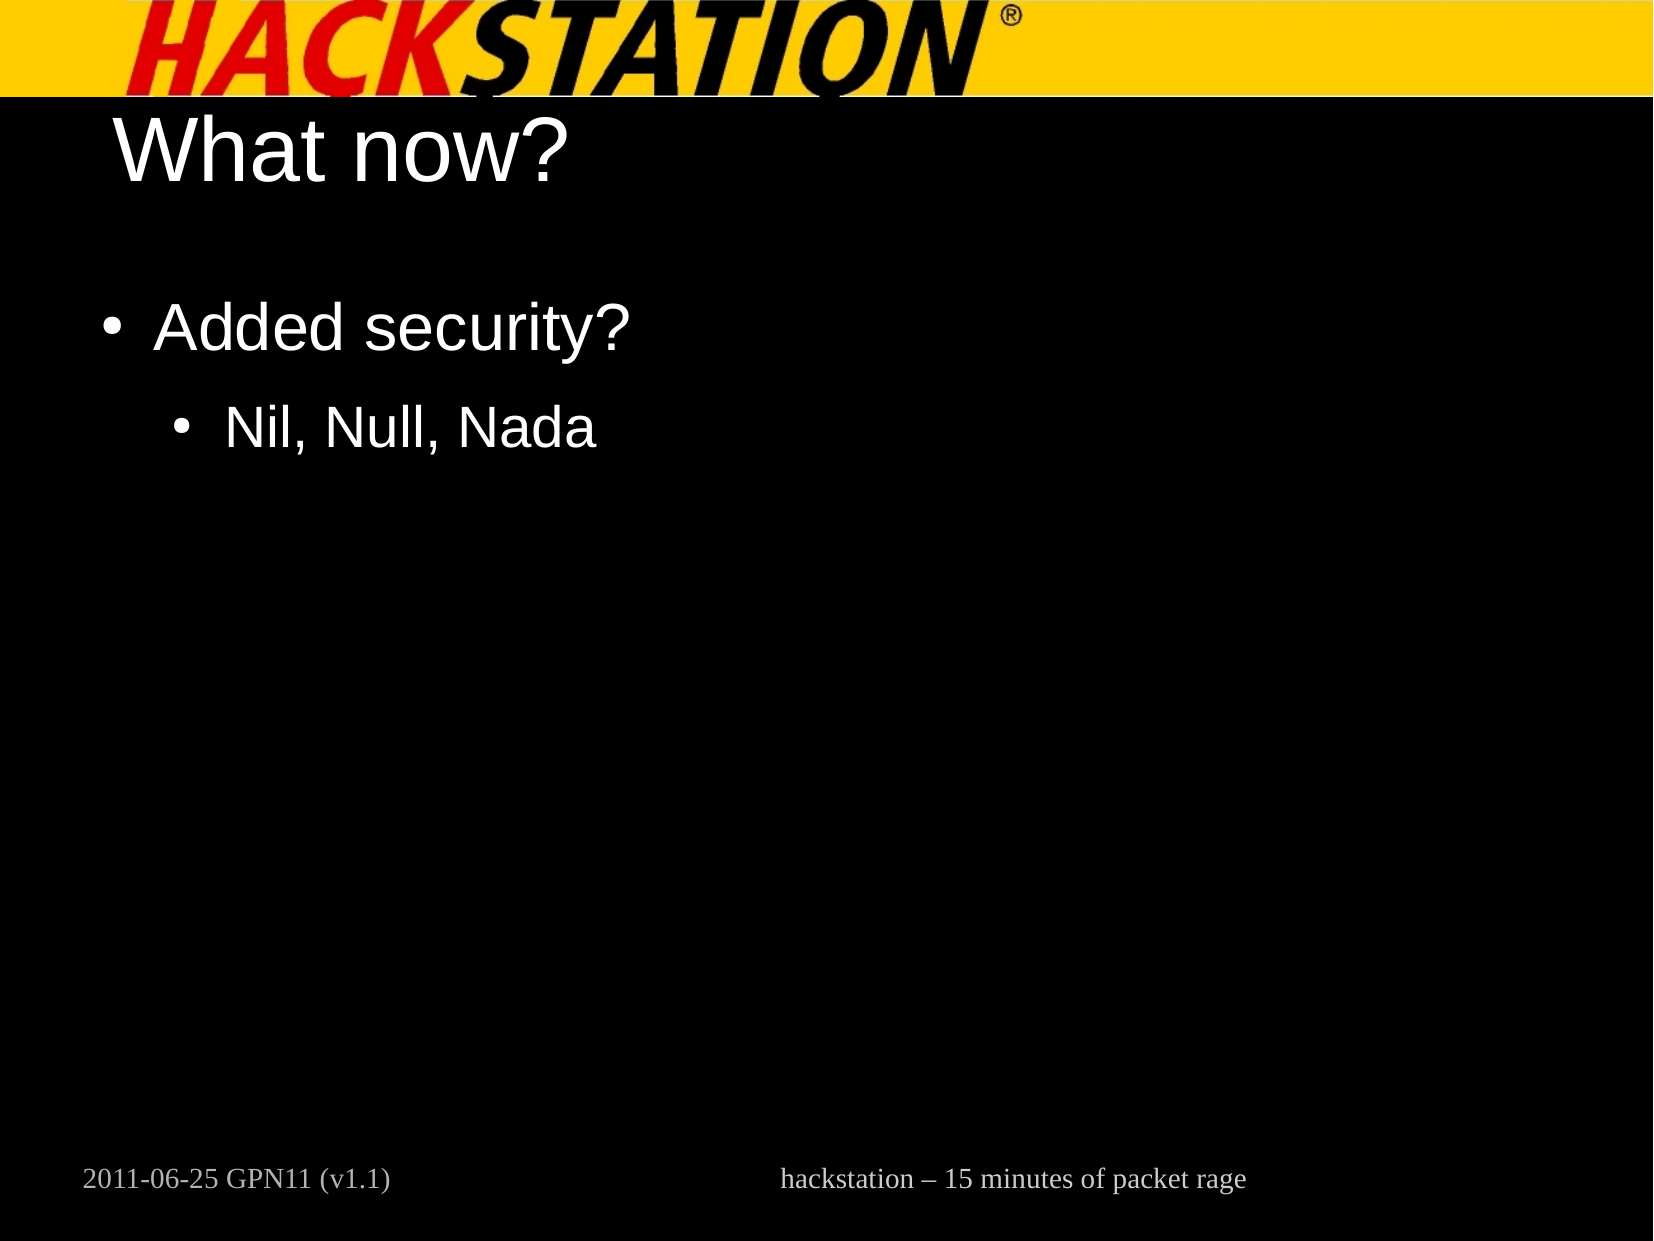

# What now?
Added security?
Nil, Null, Nada